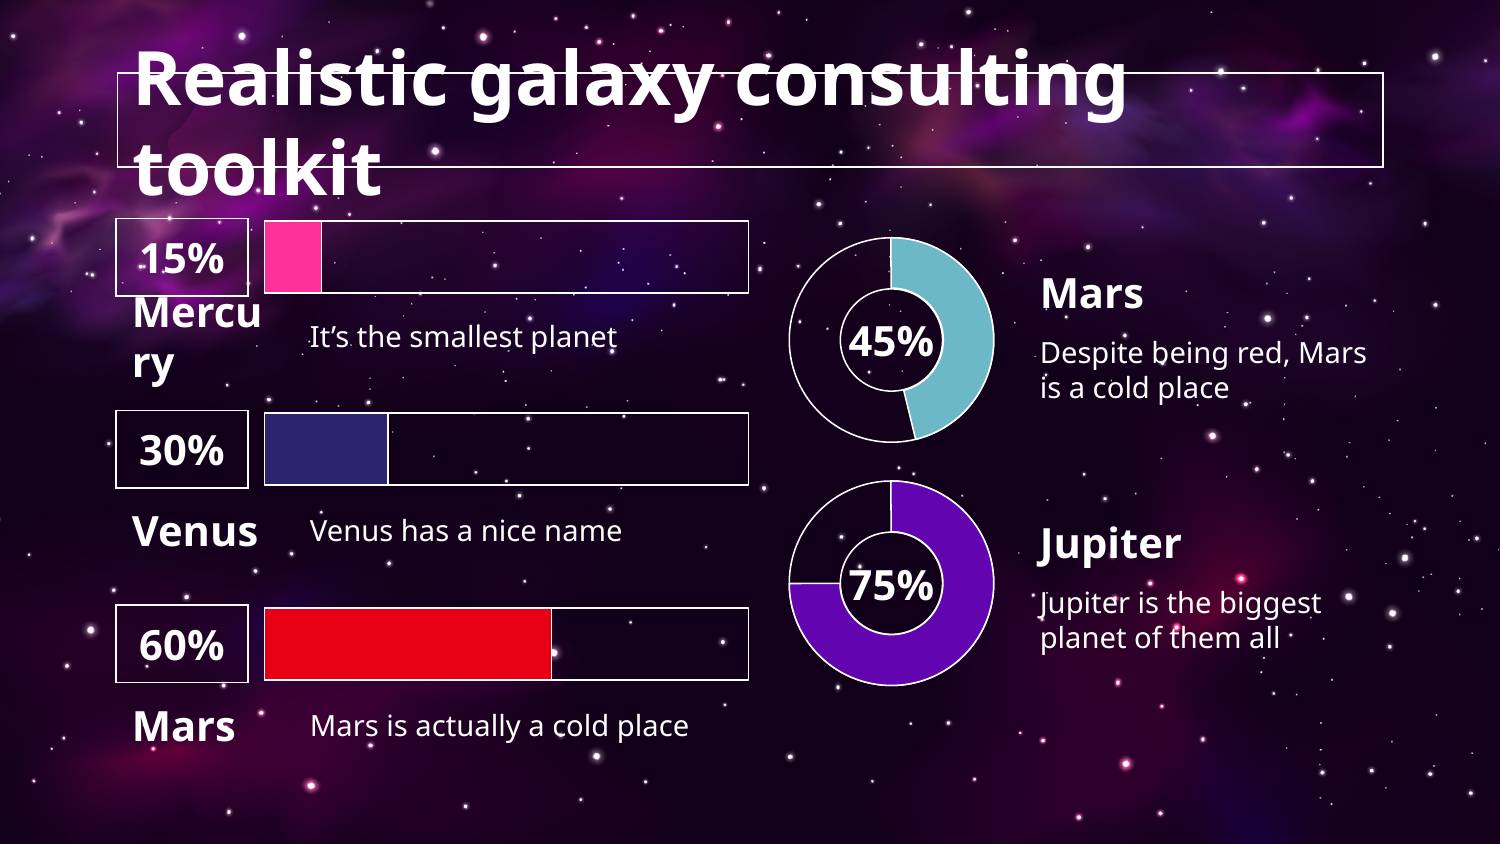

# Realistic galaxy consulting toolkit
15%
Mercury
It’s the smallest planet
Mars
45%
Despite being red, Mars is a cold place
30%
Venus
Venus has a nice name
Jupiter
75%
Jupiter is the biggest planet of them all
60%
Mars
Mars is actually a cold place